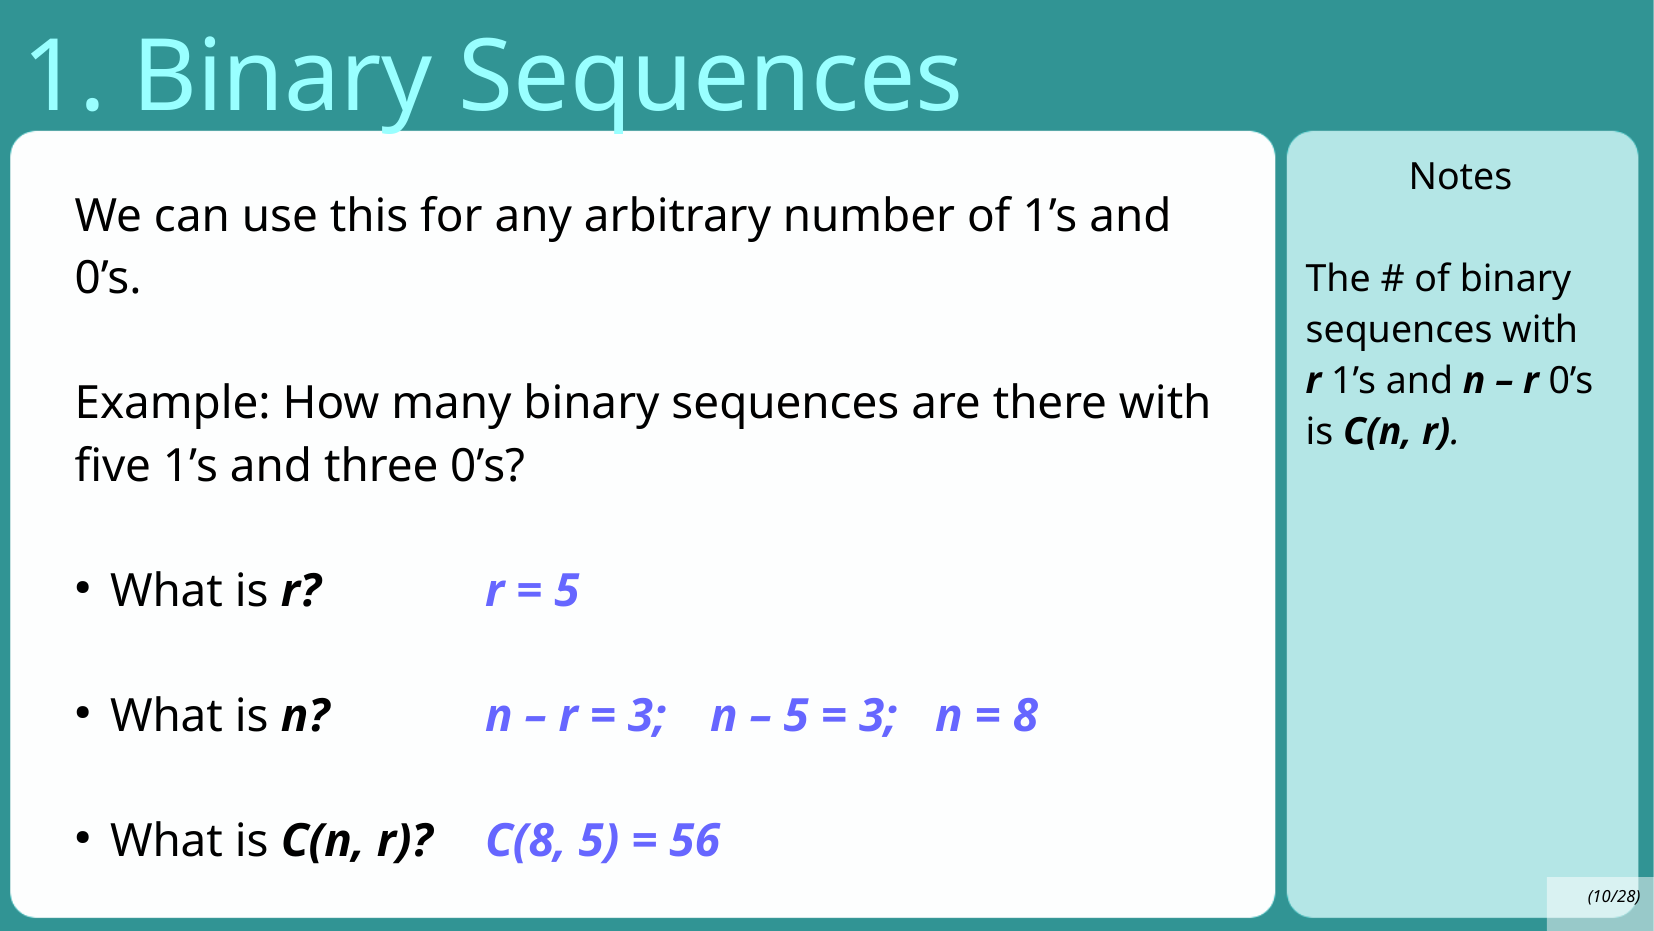

# 1. Binary Sequences
Notes
The # of binary sequences with
r 1’s and n – r 0’s is C(n, r).
We can use this for any arbitrary number of 1’s and 0’s.
Example: How many binary sequences are there with five 1’s and three 0’s?
What is r?			r = 5
What is n?			n – r = 3;	n – 5 = 3;	n = 8
What is C(n, r)?	C(8, 5) = 56